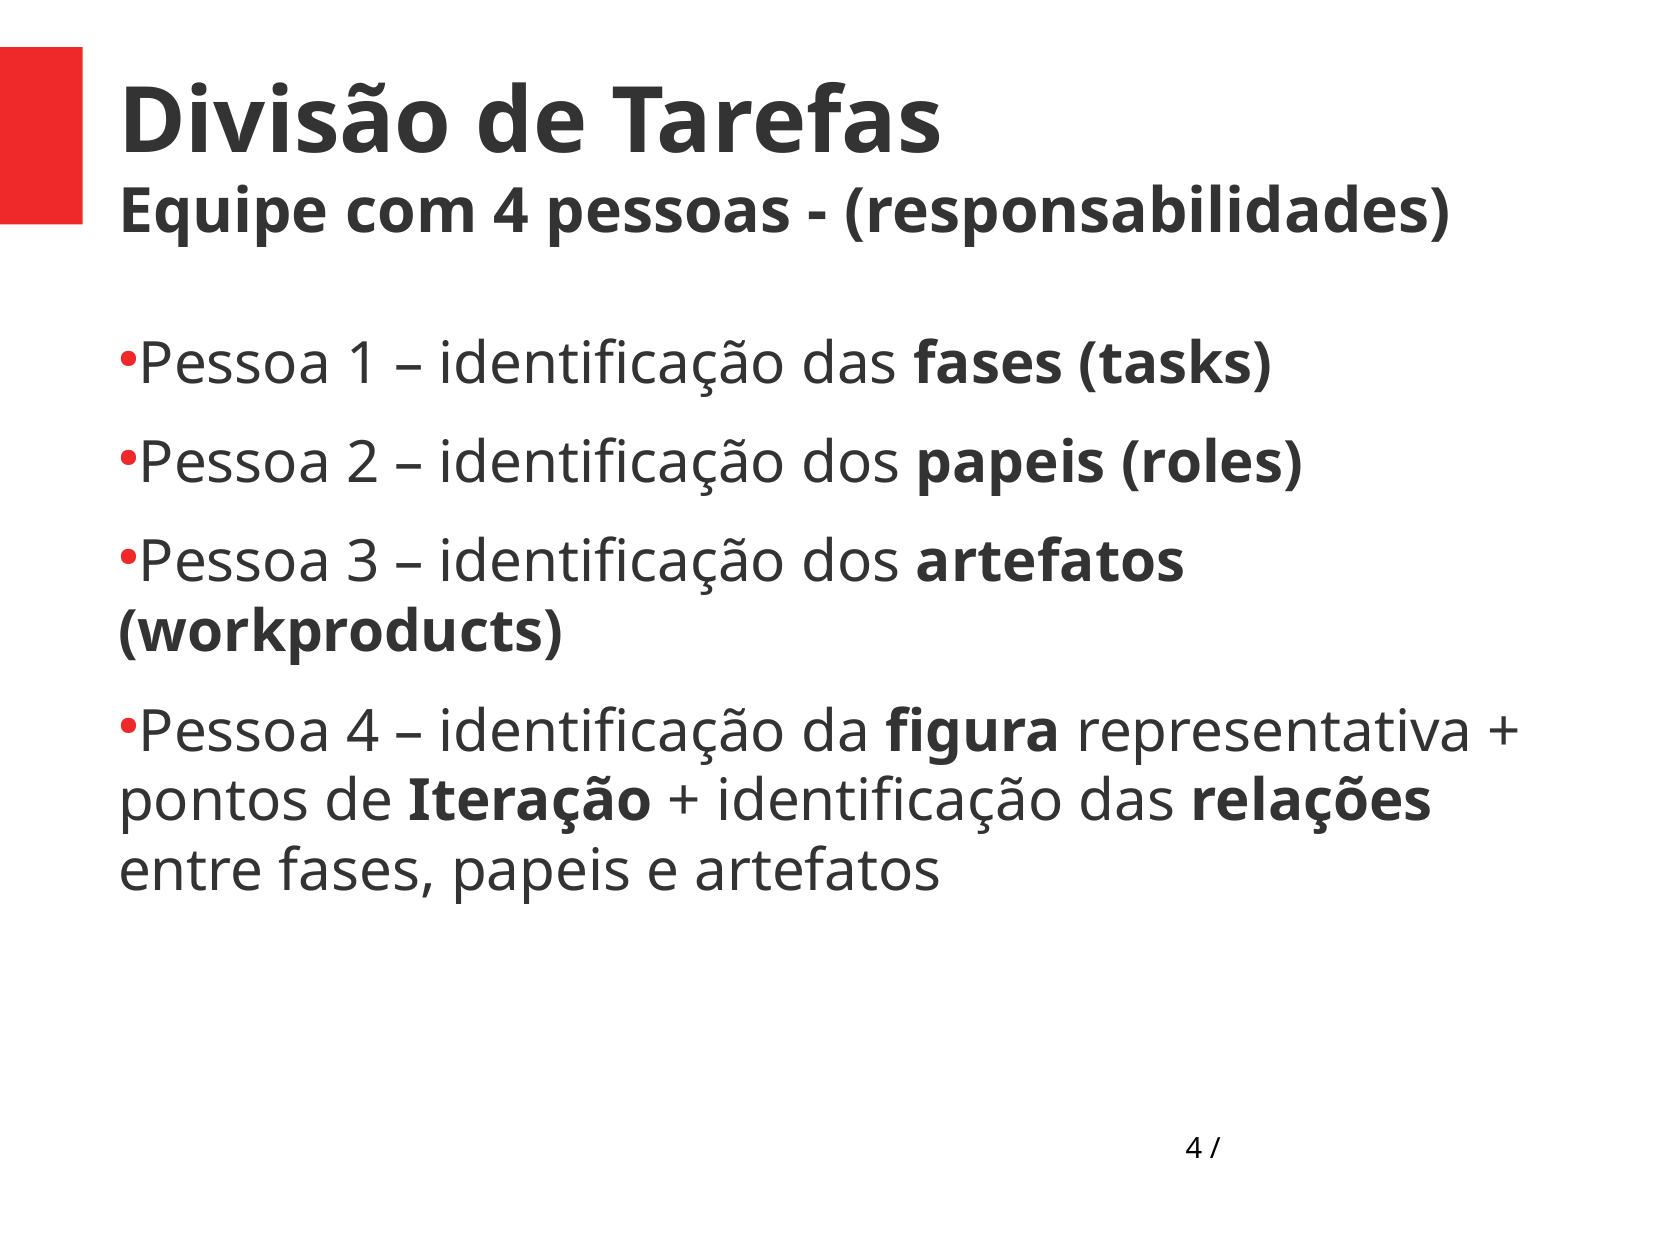

# Divisão de Tarefas Equipe com 4 pessoas - (responsabilidades)
Pessoa 1 – identificação das fases (tasks)
Pessoa 2 – identificação dos papeis (roles)
Pessoa 3 – identificação dos artefatos (workproducts)
Pessoa 4 – identificação da figura representativa + pontos de Iteração + identificação das relações entre fases, papeis e artefatos